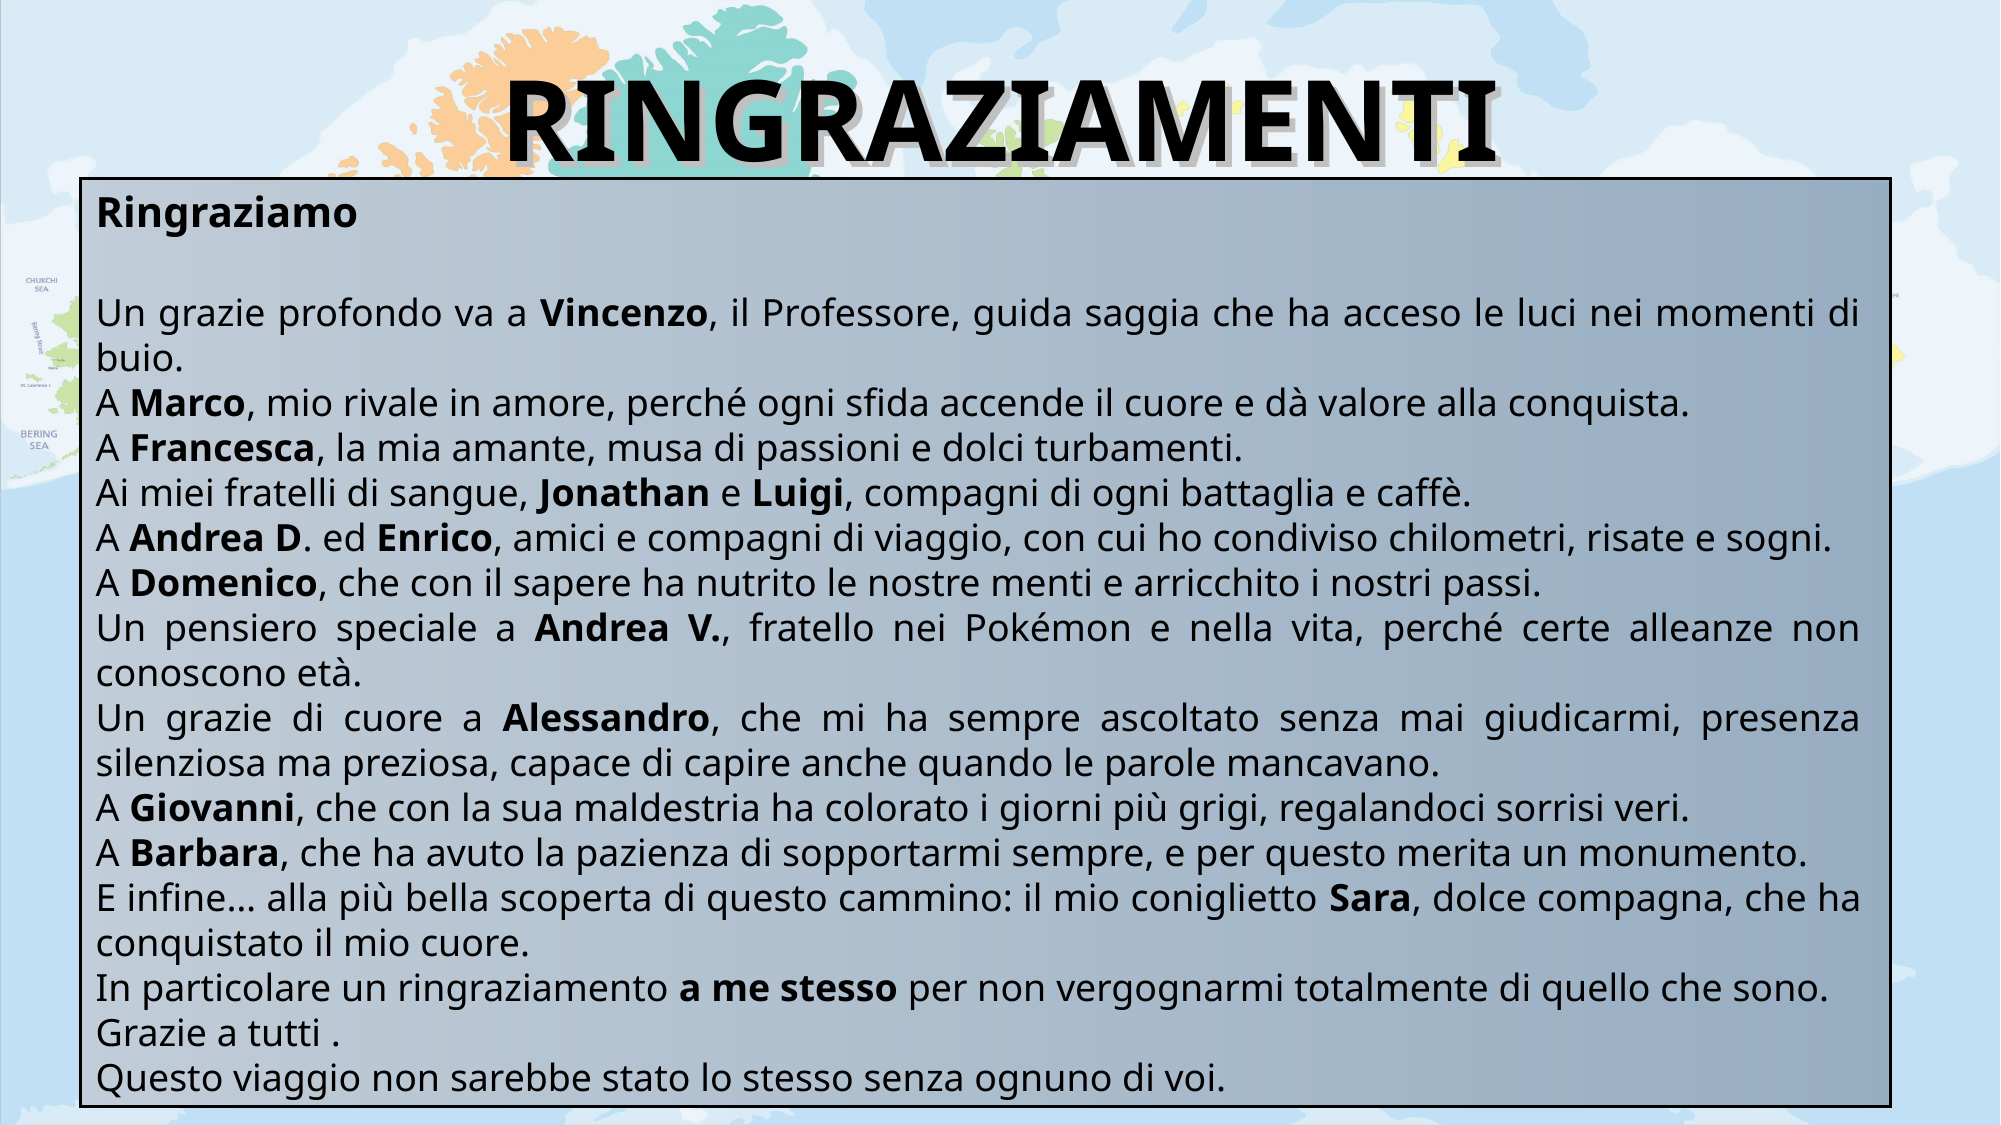

RINGRAZIAMENTI
Ringraziamo
Un grazie profondo va a Vincenzo, il Professore, guida saggia che ha acceso le luci nei momenti di buio.
A Marco, mio rivale in amore, perché ogni sfida accende il cuore e dà valore alla conquista.
A Francesca, la mia amante, musa di passioni e dolci turbamenti.
Ai miei fratelli di sangue, Jonathan e Luigi, compagni di ogni battaglia e caffè.
A Andrea D. ed Enrico, amici e compagni di viaggio, con cui ho condiviso chilometri, risate e sogni.
A Domenico, che con il sapere ha nutrito le nostre menti e arricchito i nostri passi.
Un pensiero speciale a Andrea V., fratello nei Pokémon e nella vita, perché certe alleanze non conoscono età.
Un grazie di cuore a Alessandro, che mi ha sempre ascoltato senza mai giudicarmi, presenza silenziosa ma preziosa, capace di capire anche quando le parole mancavano.
A Giovanni, che con la sua maldestria ha colorato i giorni più grigi, regalandoci sorrisi veri.
A Barbara, che ha avuto la pazienza di sopportarmi sempre, e per questo merita un monumento.
E infine… alla più bella scoperta di questo cammino: il mio coniglietto Sara, dolce compagna, che ha conquistato il mio cuore.
In particolare un ringraziamento a me stesso per non vergognarmi totalmente di quello che sono.
Grazie a tutti .
Questo viaggio non sarebbe stato lo stesso senza ognuno di voi.